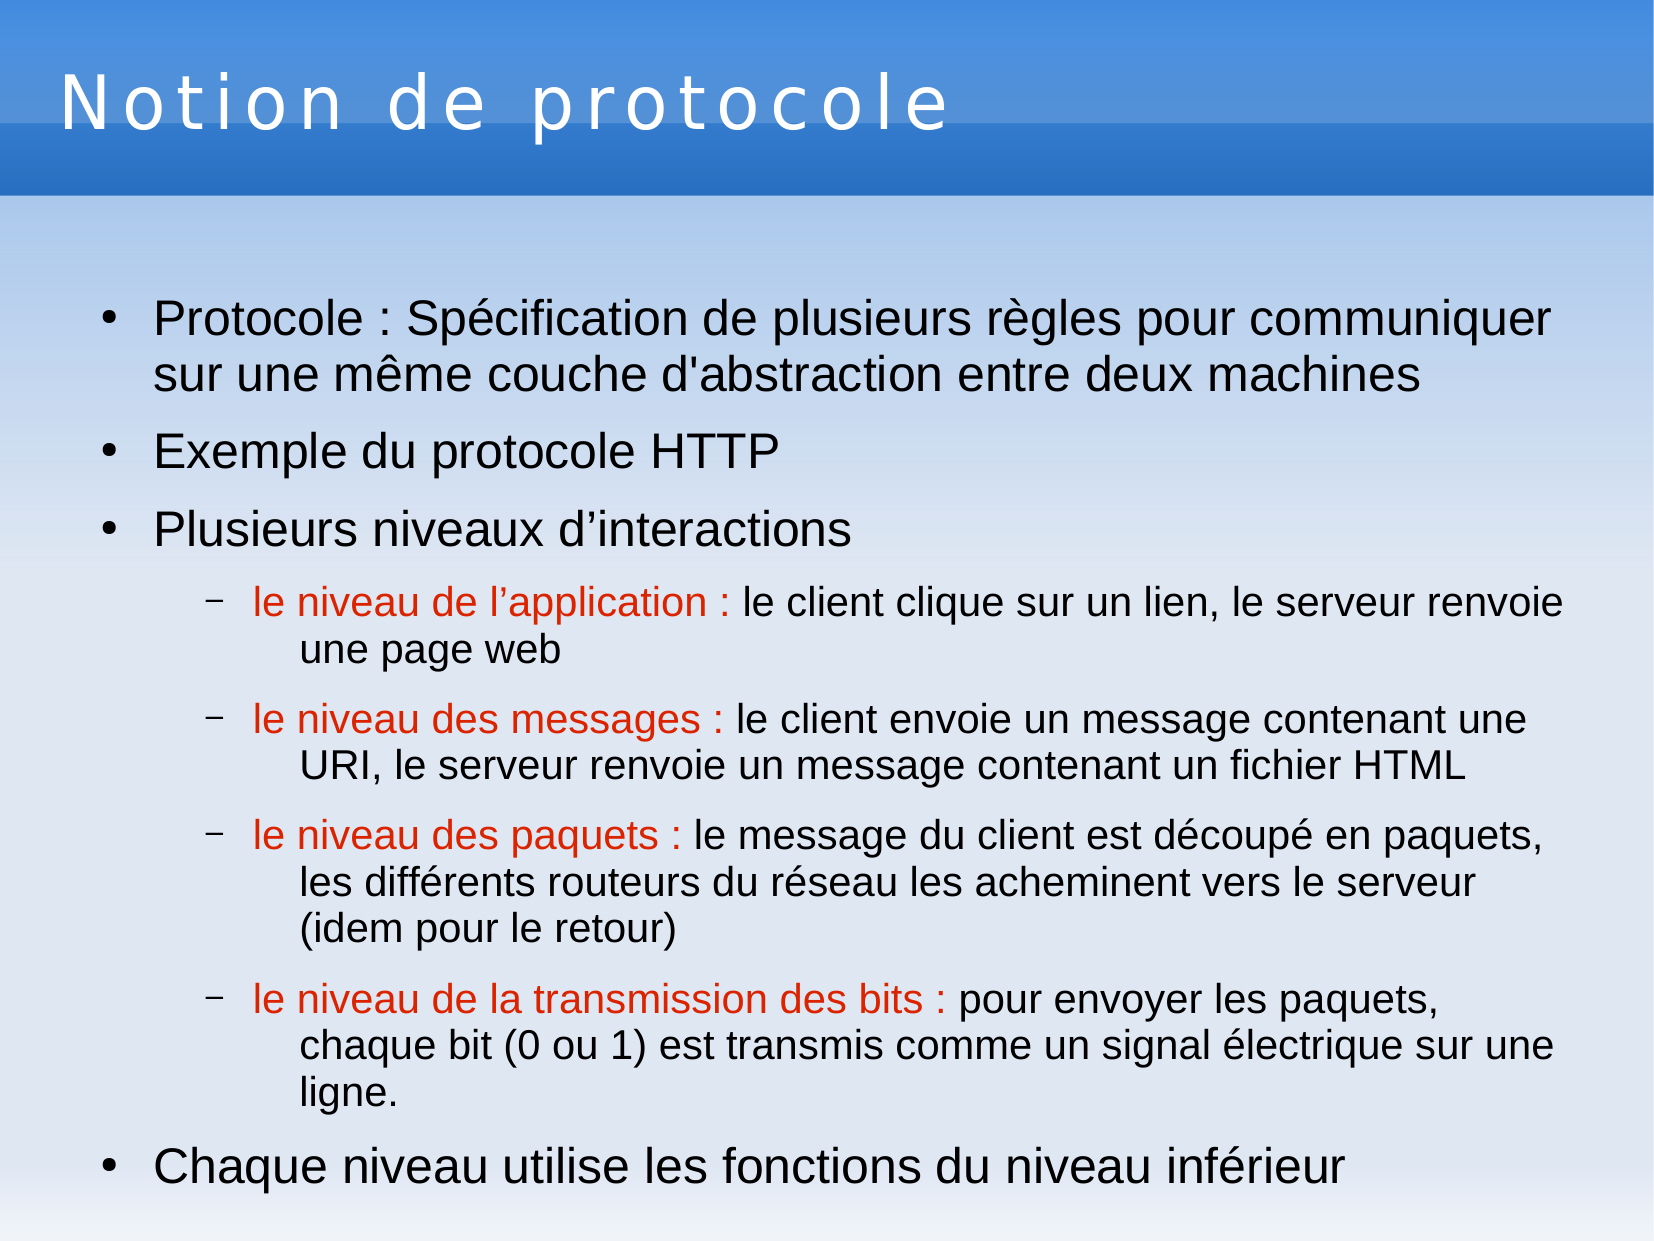

# Notion de protocole
Protocole : Spécification de plusieurs règles pour communiquer sur une même couche d'abstraction entre deux machines
Exemple du protocole HTTP
Plusieurs niveaux d’interactions
le niveau de l’application : le client clique sur un lien, le serveur renvoie une page web
le niveau des messages : le client envoie un message contenant une URI, le serveur renvoie un message contenant un fichier HTML
le niveau des paquets : le message du client est découpé en paquets, les différents routeurs du réseau les acheminent vers le serveur (idem pour le retour)
le niveau de la transmission des bits : pour envoyer les paquets, chaque bit (0 ou 1) est transmis comme un signal électrique sur une ligne.
Chaque niveau utilise les fonctions du niveau inférieur